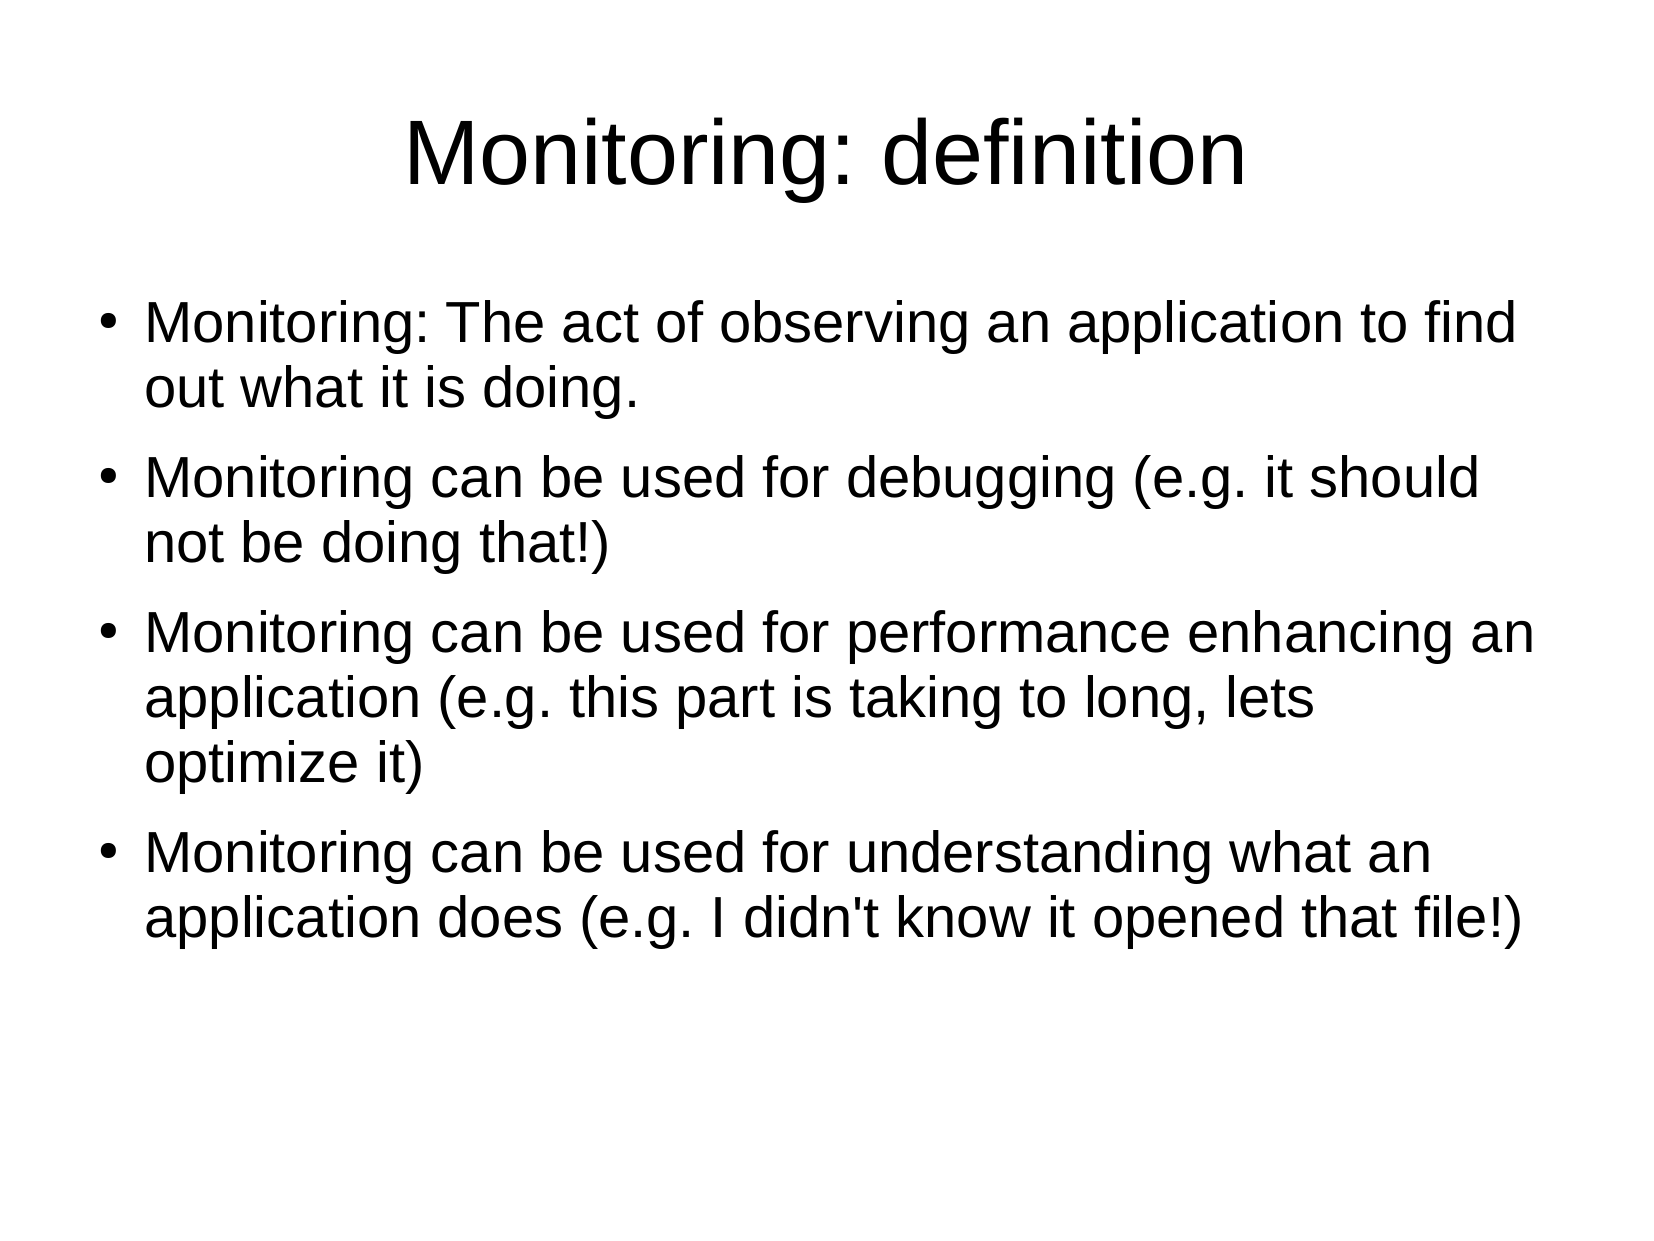

# Monitoring: definition
Monitoring: The act of observing an application to find out what it is doing.
Monitoring can be used for debugging (e.g. it should not be doing that!)
Monitoring can be used for performance enhancing an application (e.g. this part is taking to long, lets optimize it)
Monitoring can be used for understanding what an application does (e.g. I didn't know it opened that file!)